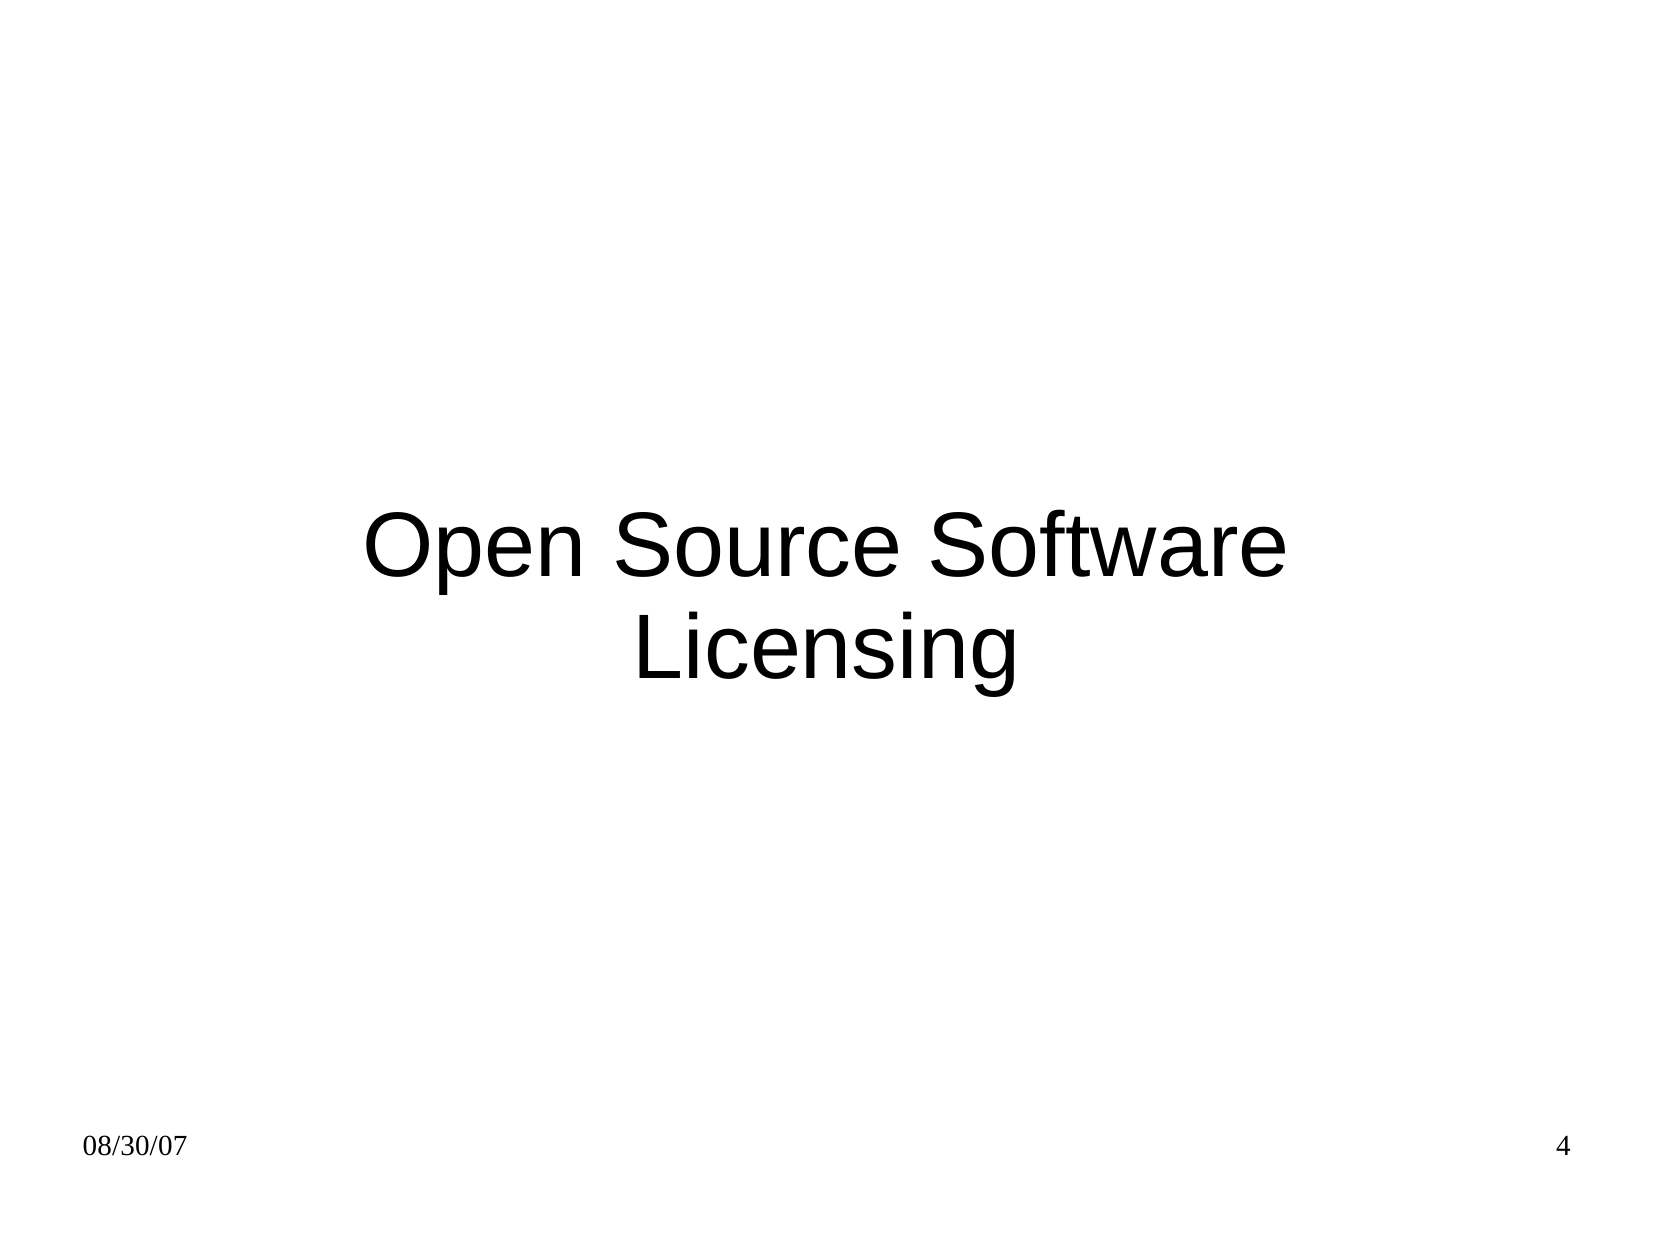

# Open Source Software Licensing
08/30/07
4